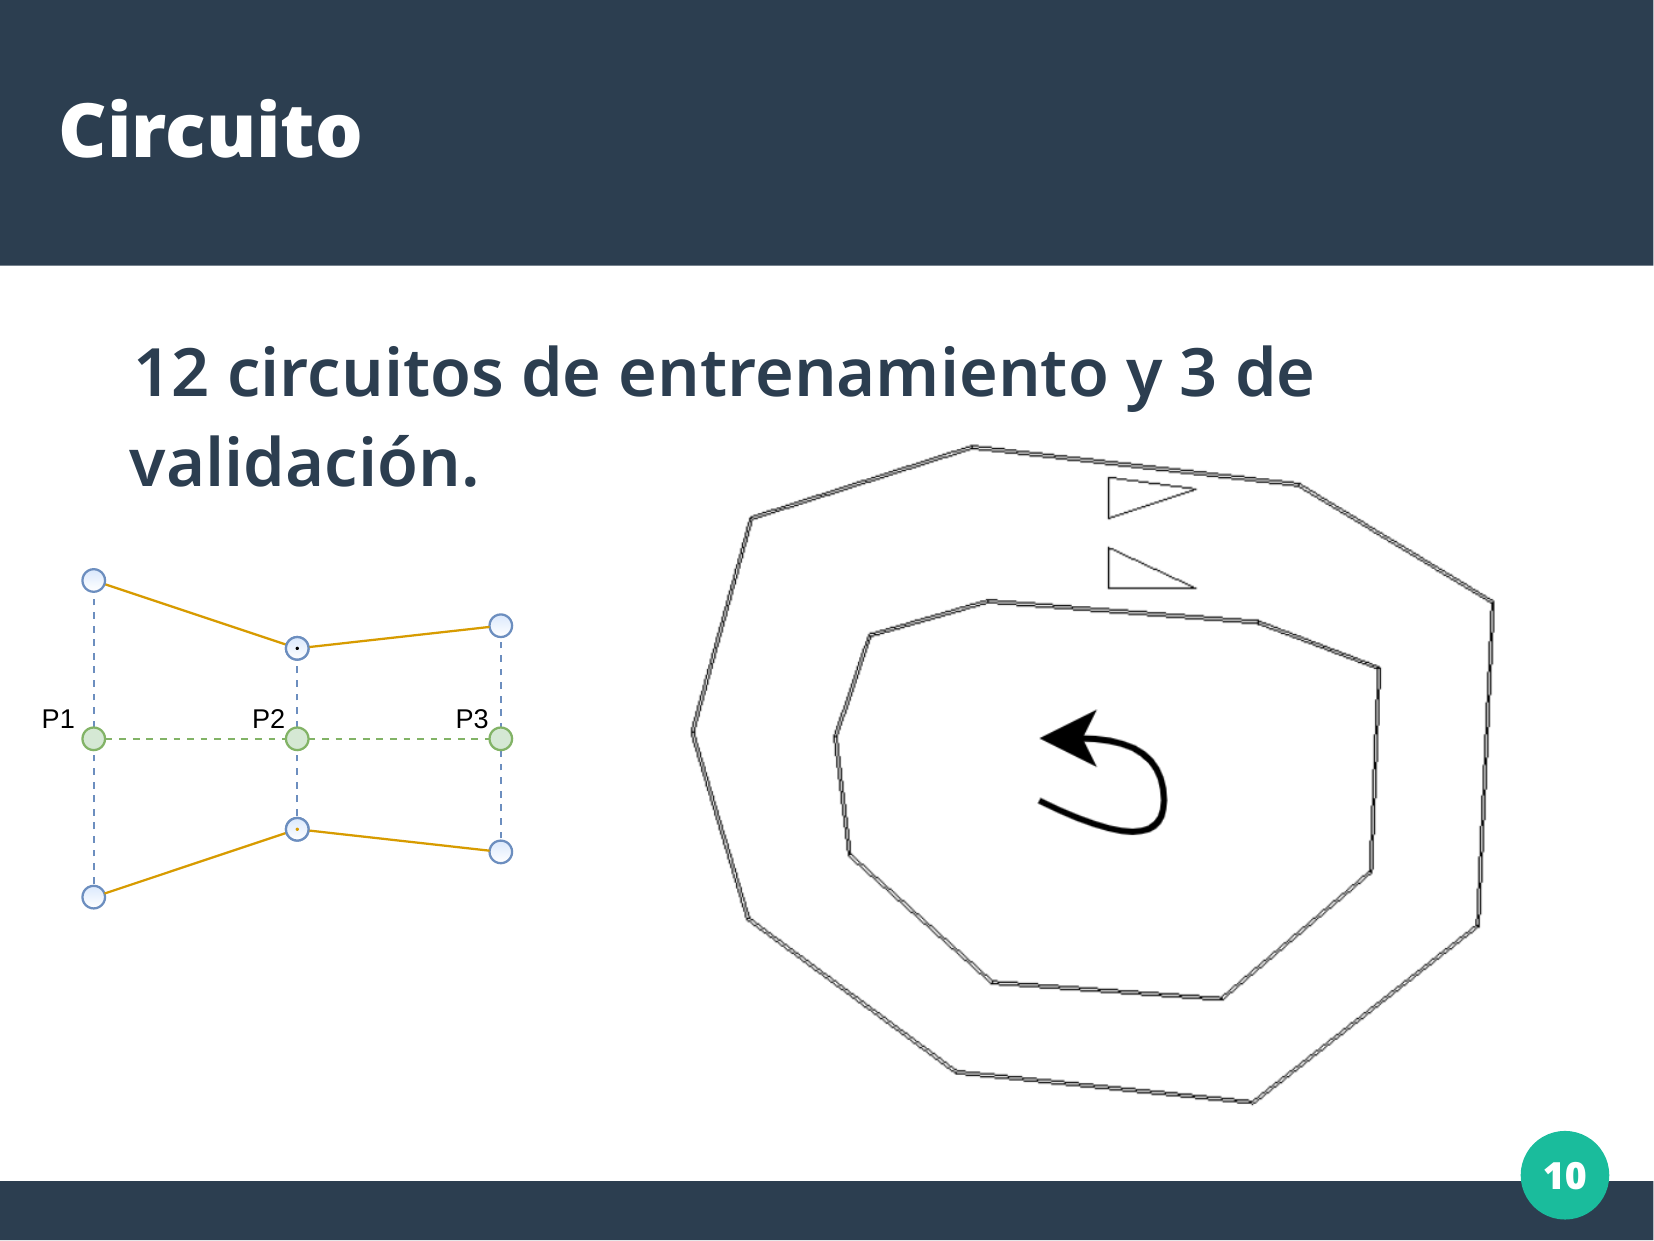

# Circuito
12 circuitos de entrenamiento y 3 de validación.
10